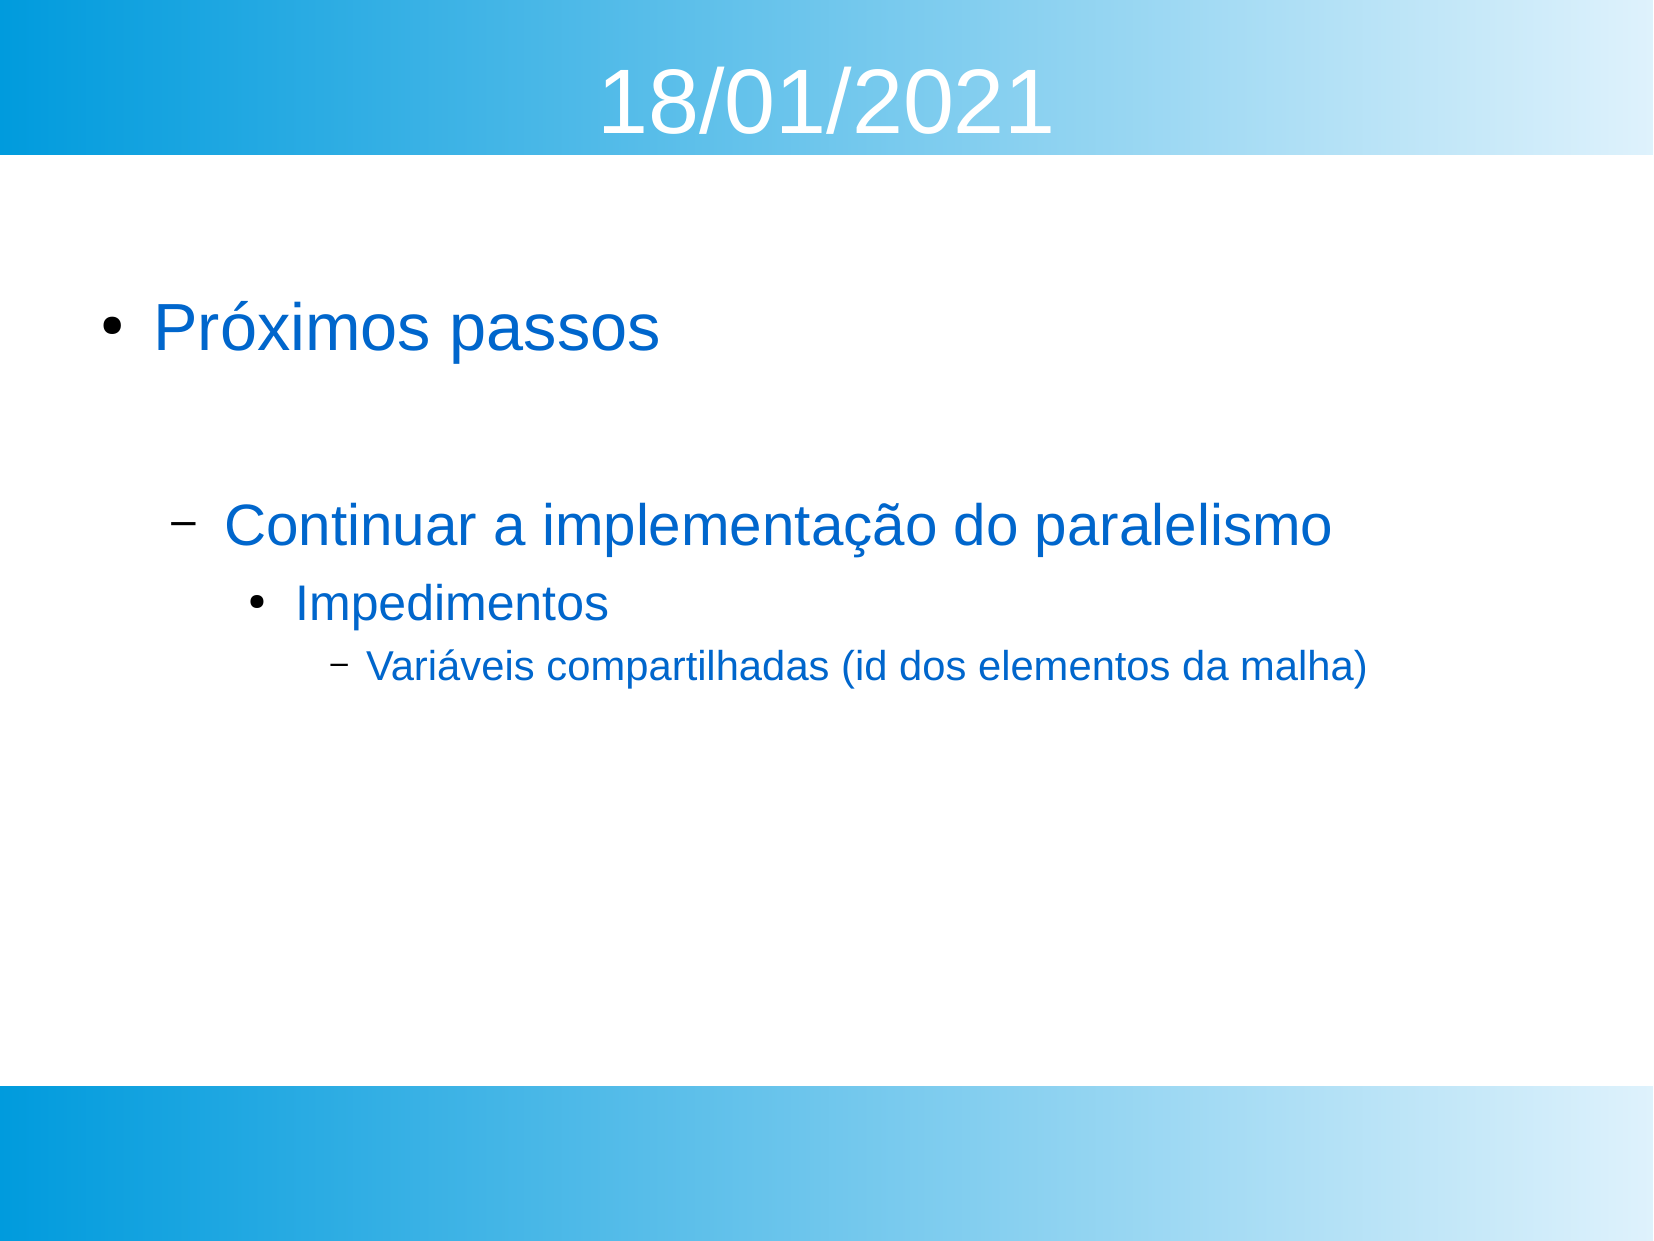

# 18/01/2021
Próximos passos
Continuar a implementação do paralelismo
Impedimentos
Variáveis compartilhadas (id dos elementos da malha)